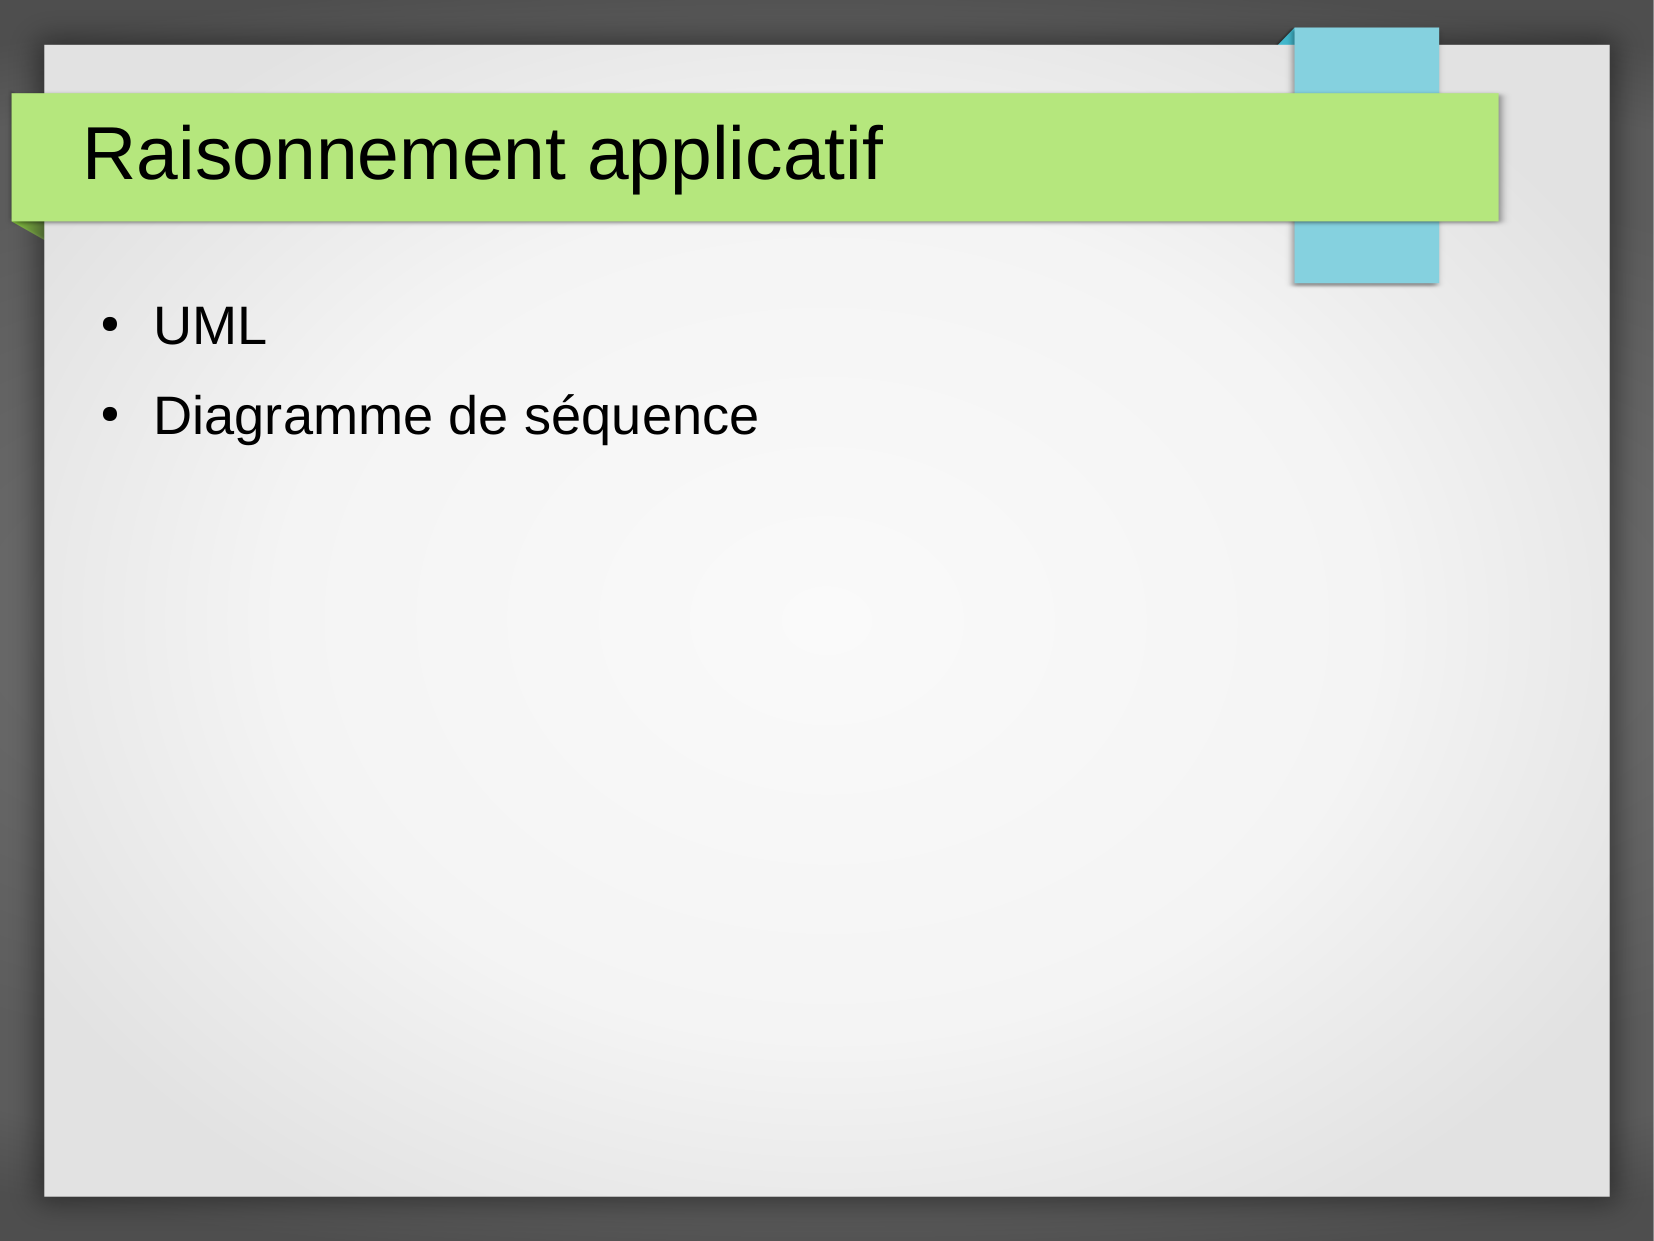

# Raisonnement applicatif
UML
Diagramme de séquence